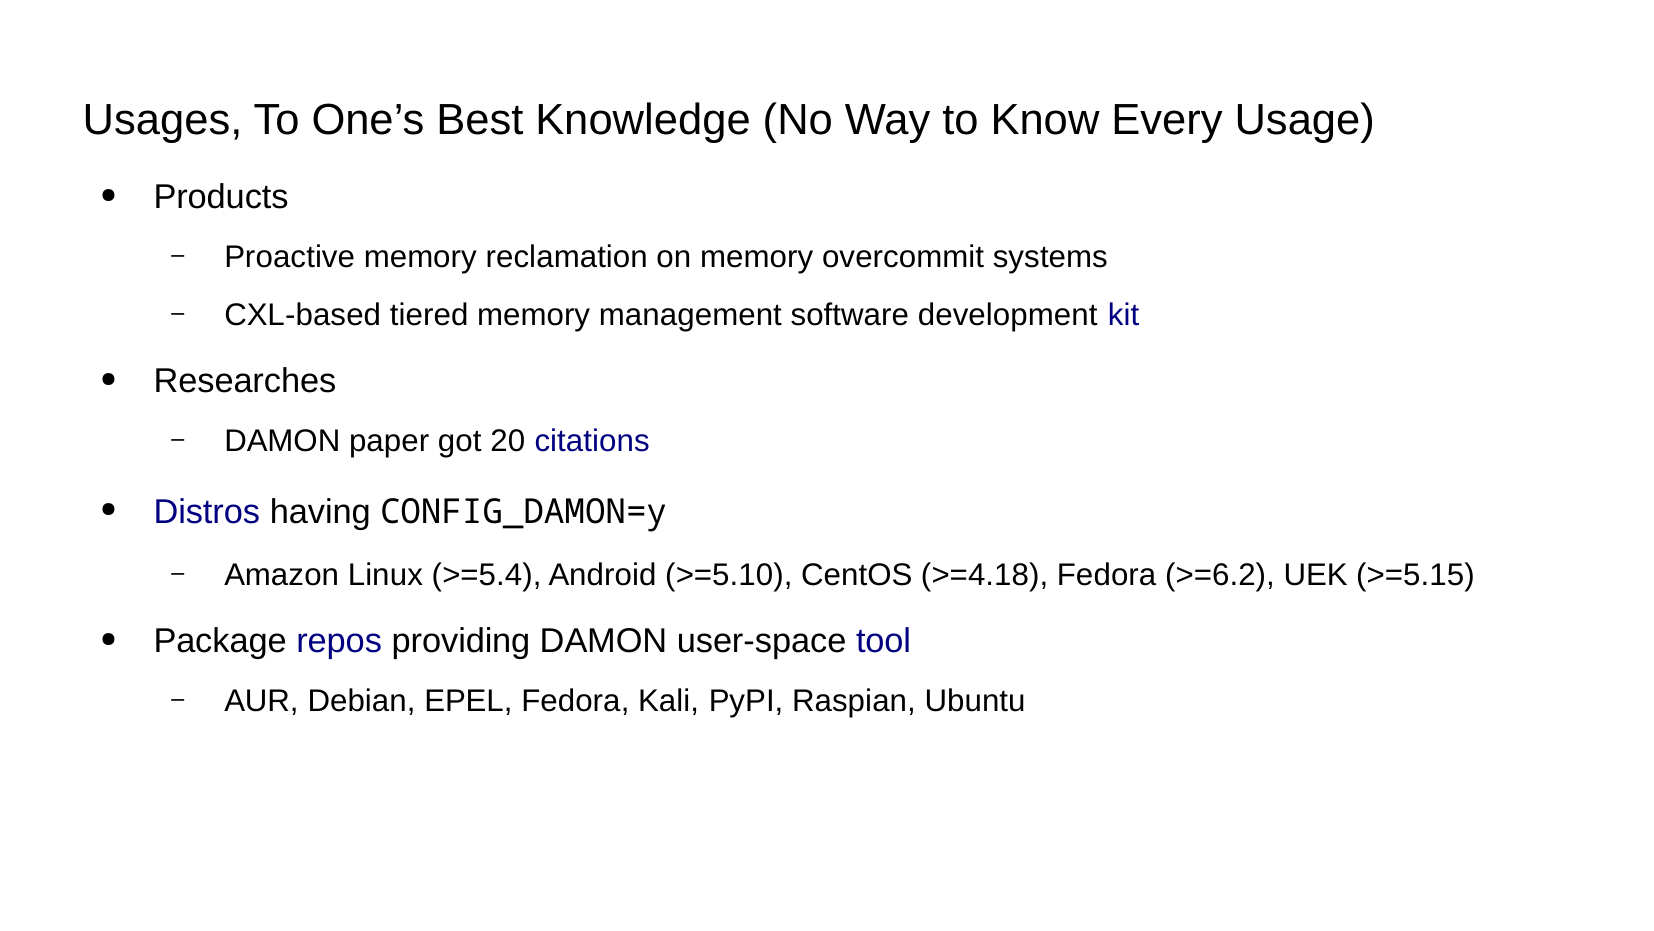

# Usages, To One’s Best Knowledge (No Way to Know Every Usage)
Products
Proactive memory reclamation on memory overcommit systems
CXL-based tiered memory management software development kit
Researches
DAMON paper got 20 citations
Distros having CONFIG_DAMON=y
Amazon Linux (>=5.4), Android (>=5.10), CentOS (>=4.18), Fedora (>=6.2), UEK (>=5.15)
Package repos providing DAMON user-space tool
AUR, Debian, EPEL, Fedora, Kali, PyPI, Raspian, Ubuntu